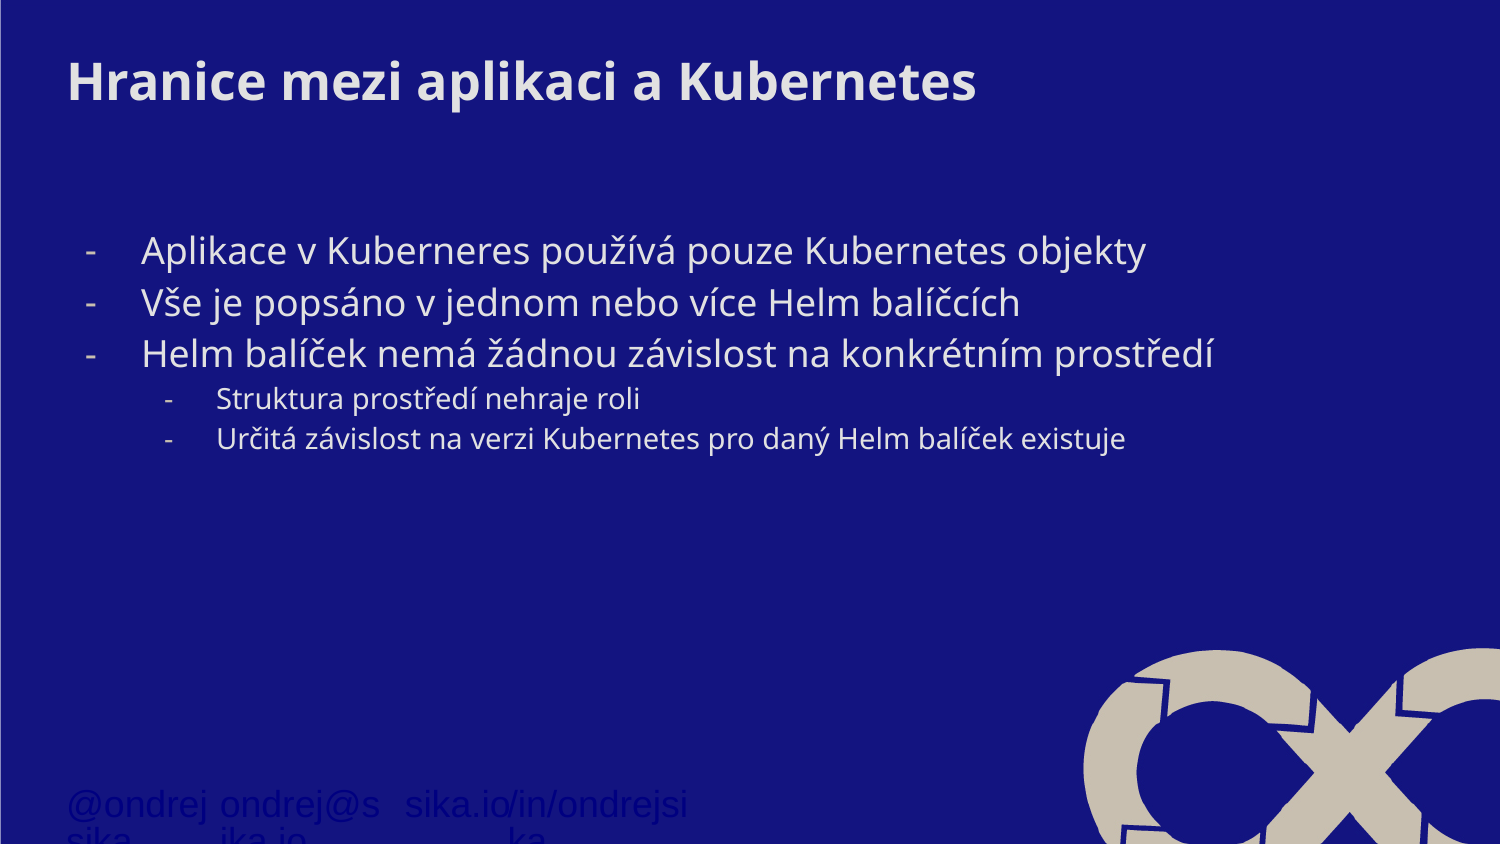

# Hranice mezi aplikaci a Kubernetes
Aplikace v Kuberneres používá pouze Kubernetes objekty
Vše je popsáno v jednom nebo více Helm balíčcích
Helm balíček nemá žádnou závislost na konkrétním prostředí
Struktura prostředí nehraje roli
Určitá závislost na verzi Kubernetes pro daný Helm balíček existuje